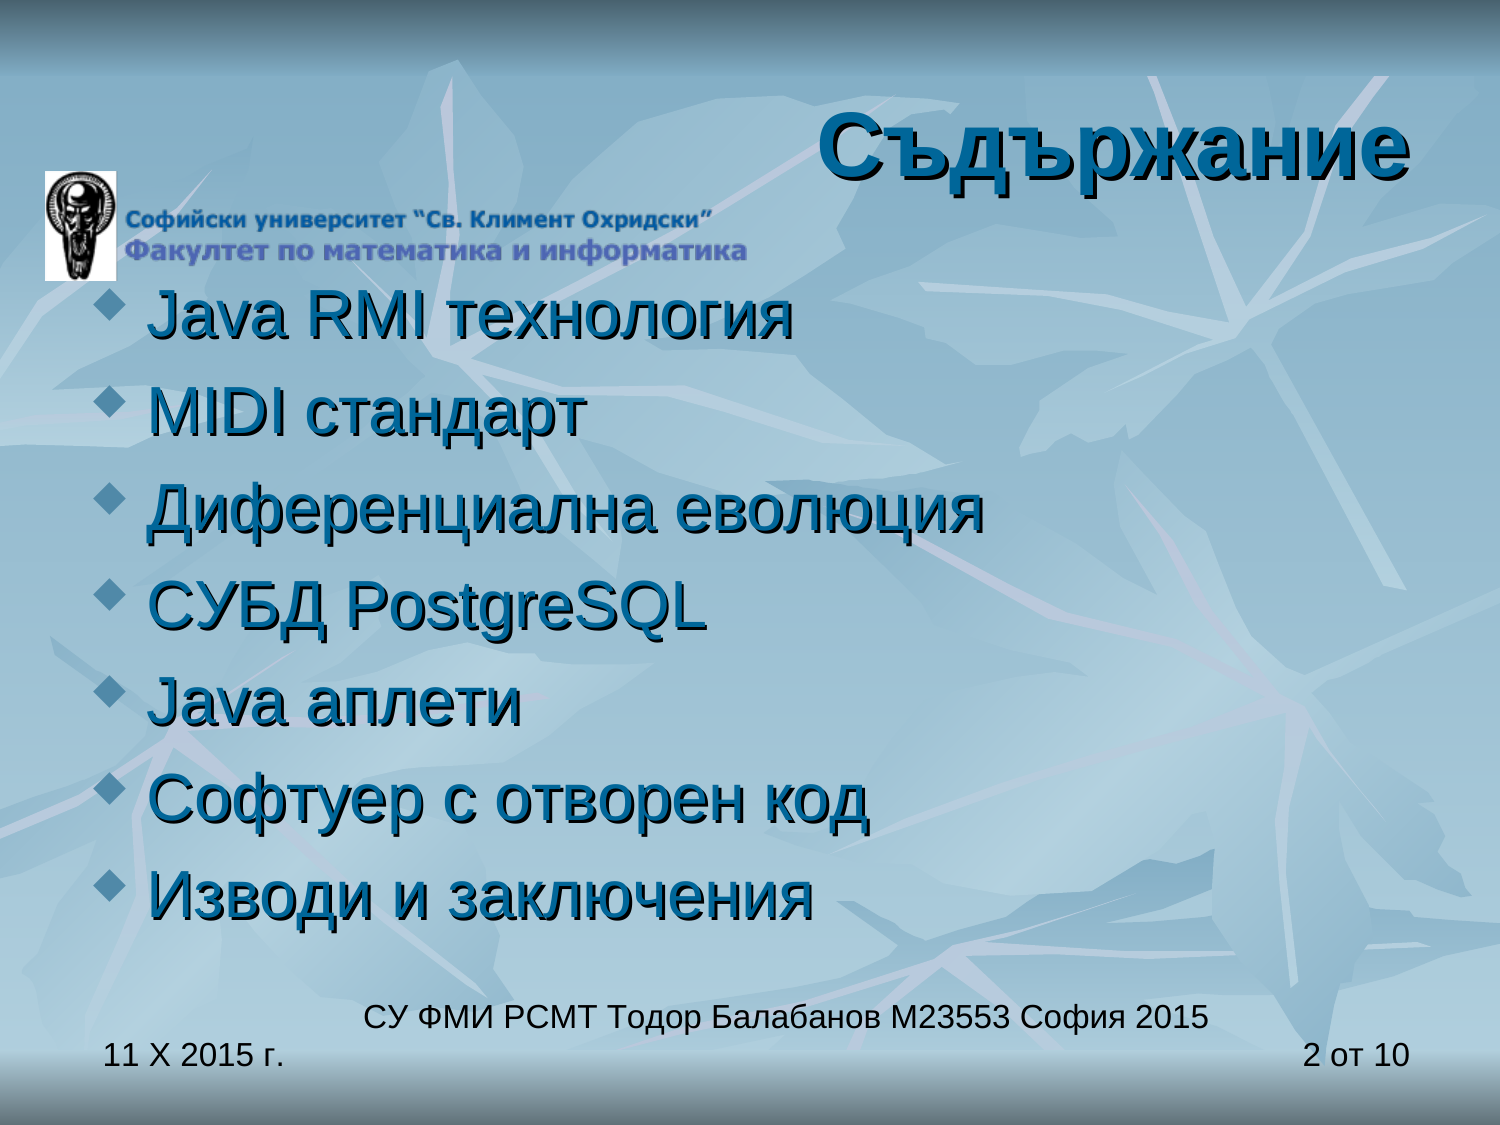

# Съдържание
Java RMI технология
MIDI стандарт
Диференциална еволюция
СУБД PostgreSQL
Java аплети
Софтуер с отворен код
Изводи и заключения
СУ ФМИ РСМТ Тодор Балабанов М23553 София 2015
11 X 2015 г.
2